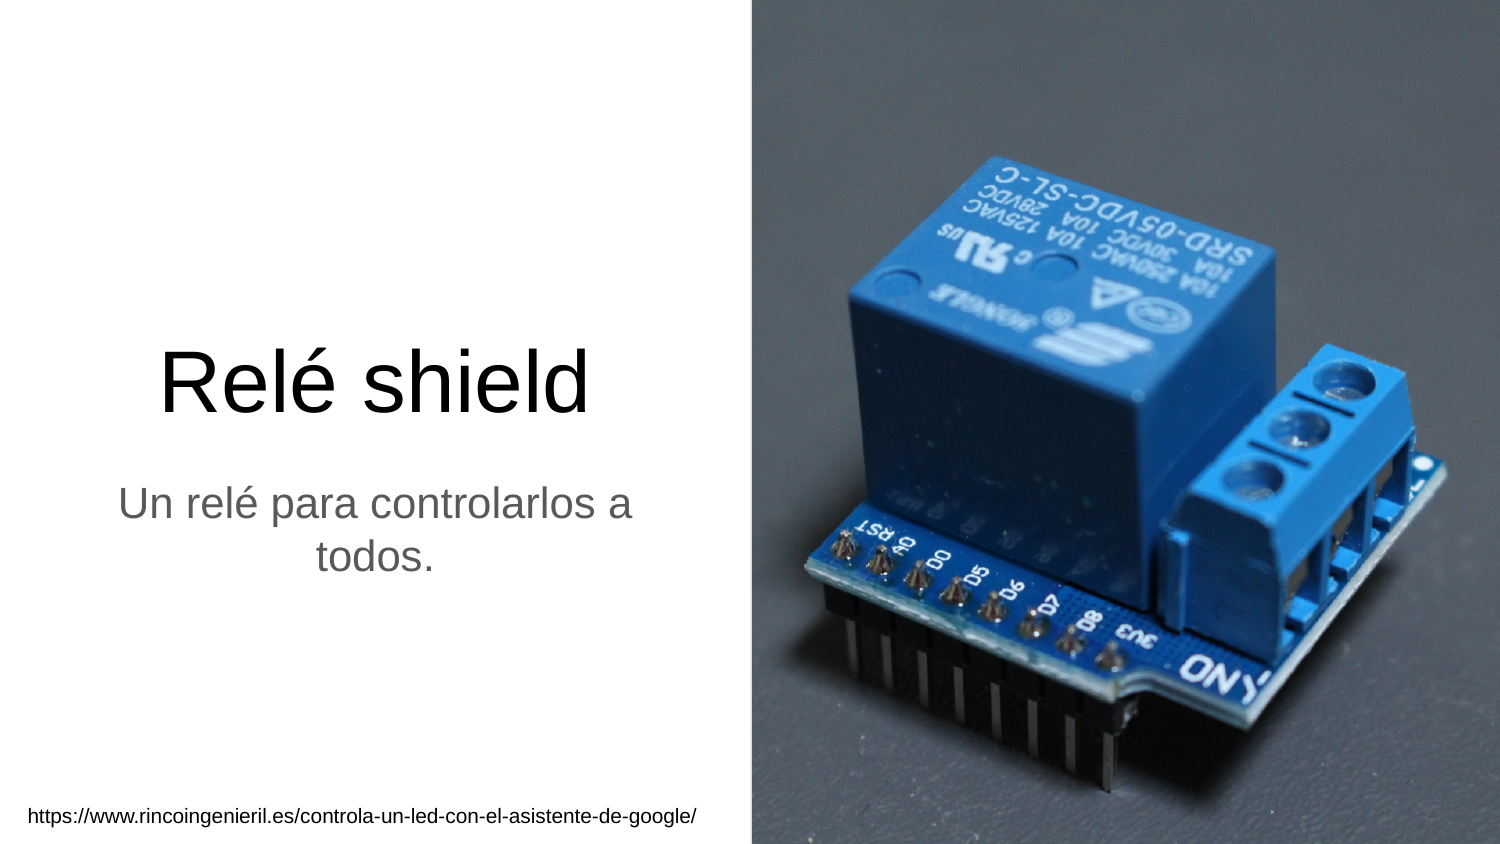

# Relé shield
Un relé para controlarlos a todos.